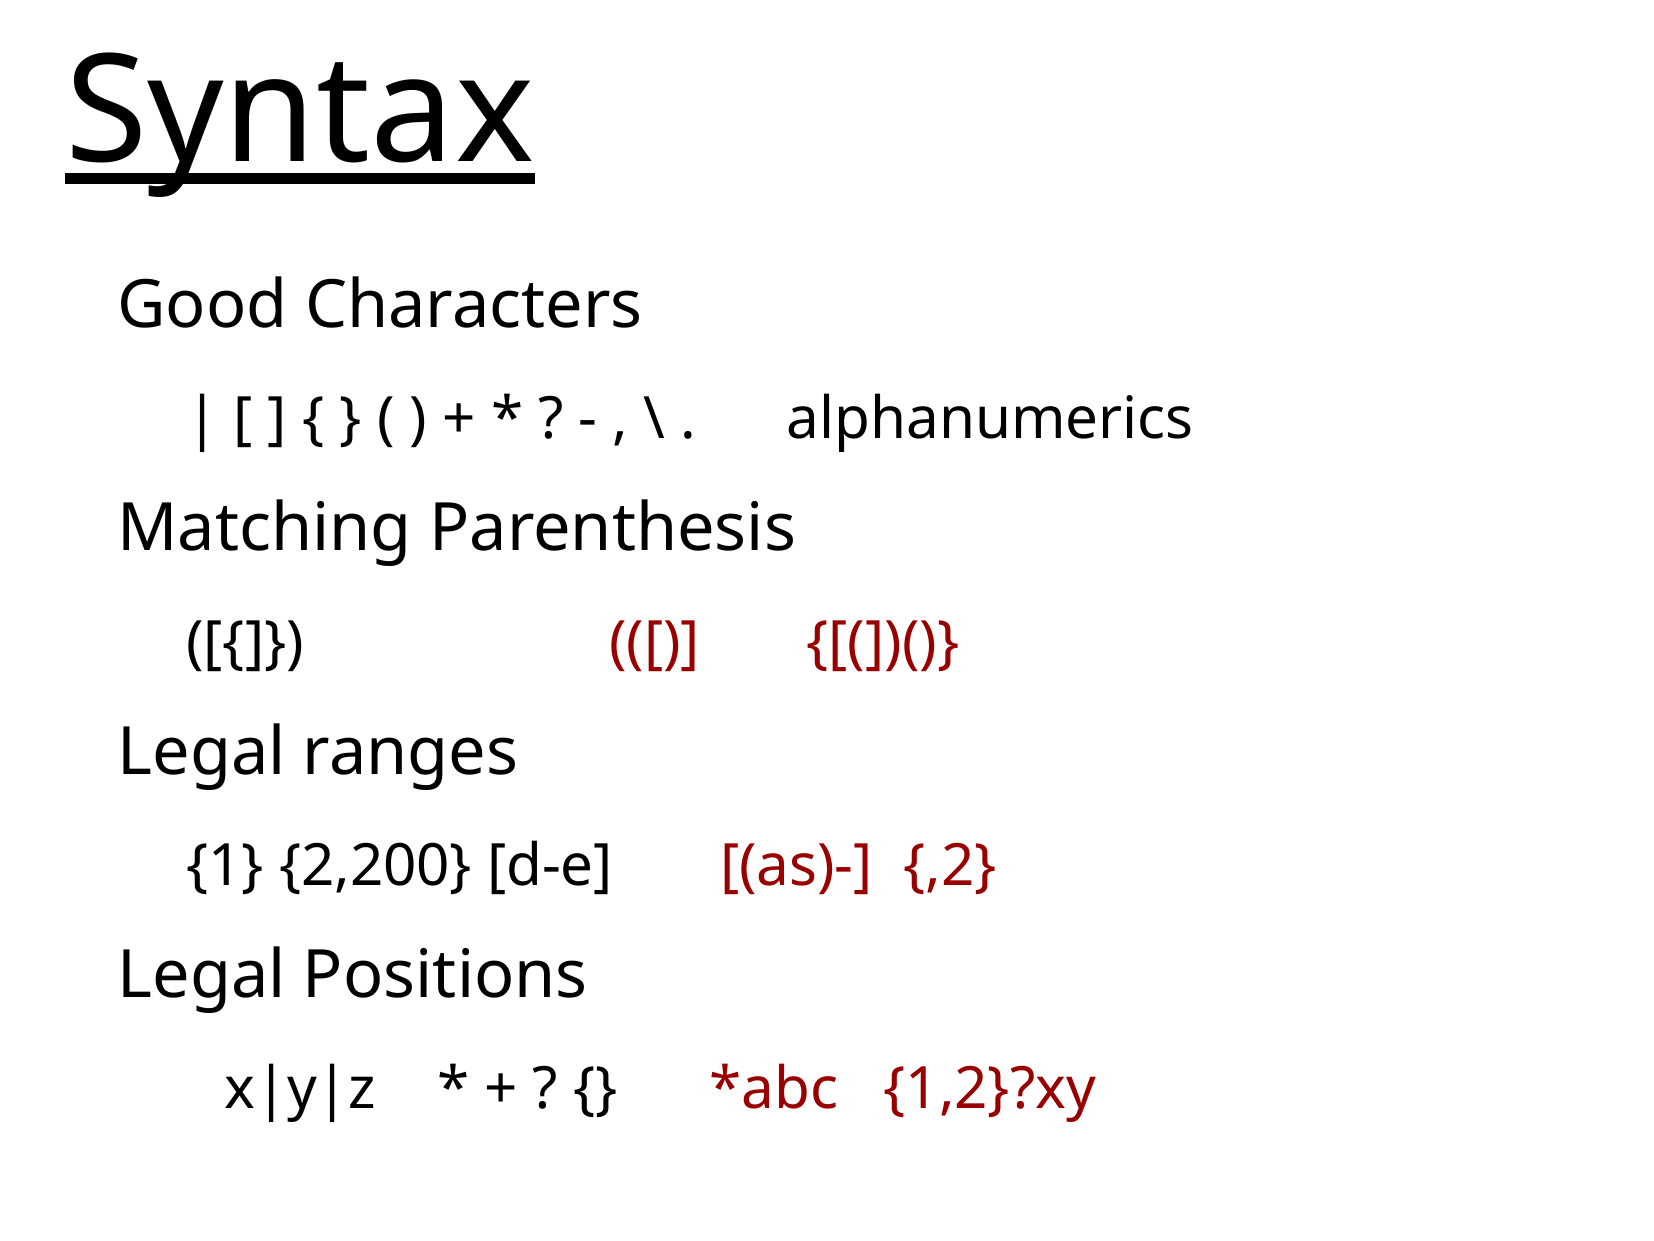

# Syntax
Good Characters
| [ ] { } ( ) + * ? - , \ . alphanumerics
Matching Parenthesis
([{]}) (([)] {[(])()}
Legal ranges
{1} {2,200} [d-e] [(as)-] {,2}
Legal Positions
x|y|z * + ? {} *abc {1,2}?xy